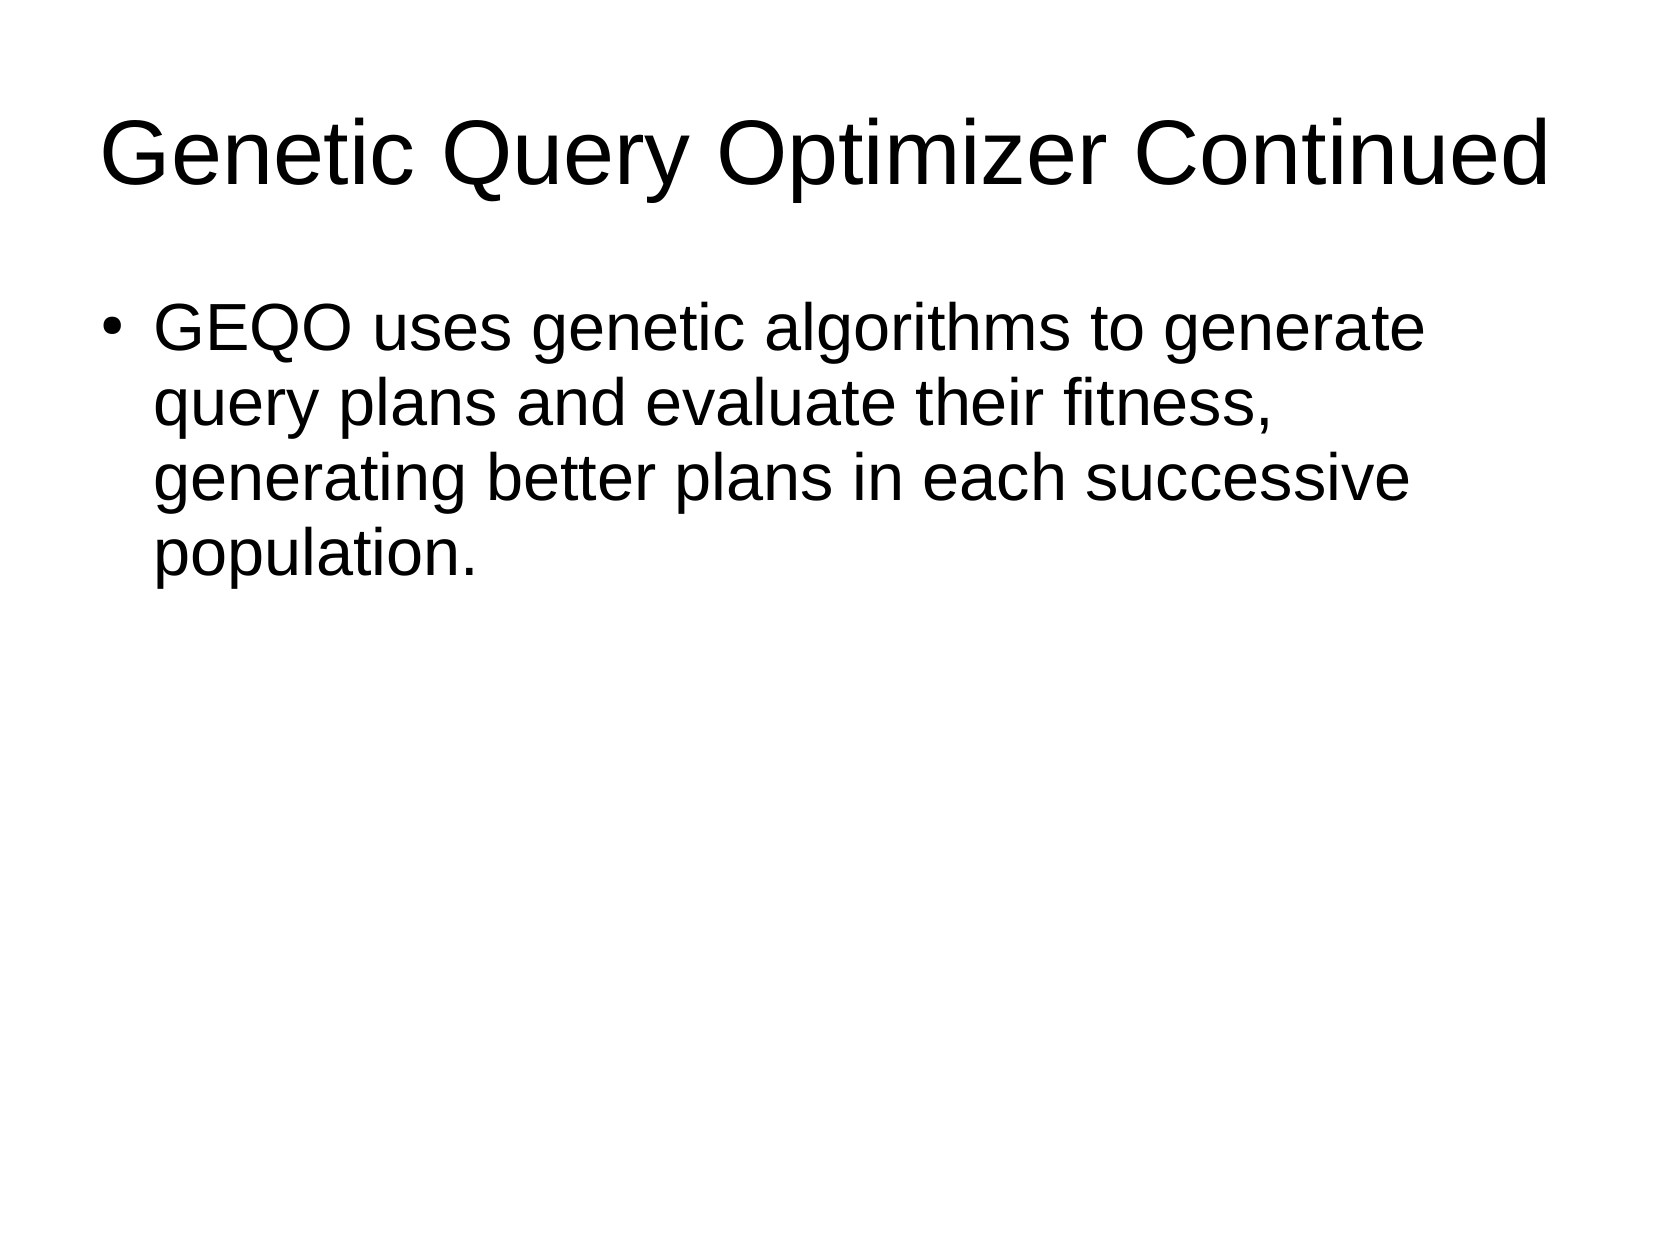

# Genetic Query Optimizer Continued
GEQO uses genetic algorithms to generate query plans and evaluate their fitness, generating better plans in each successive population.